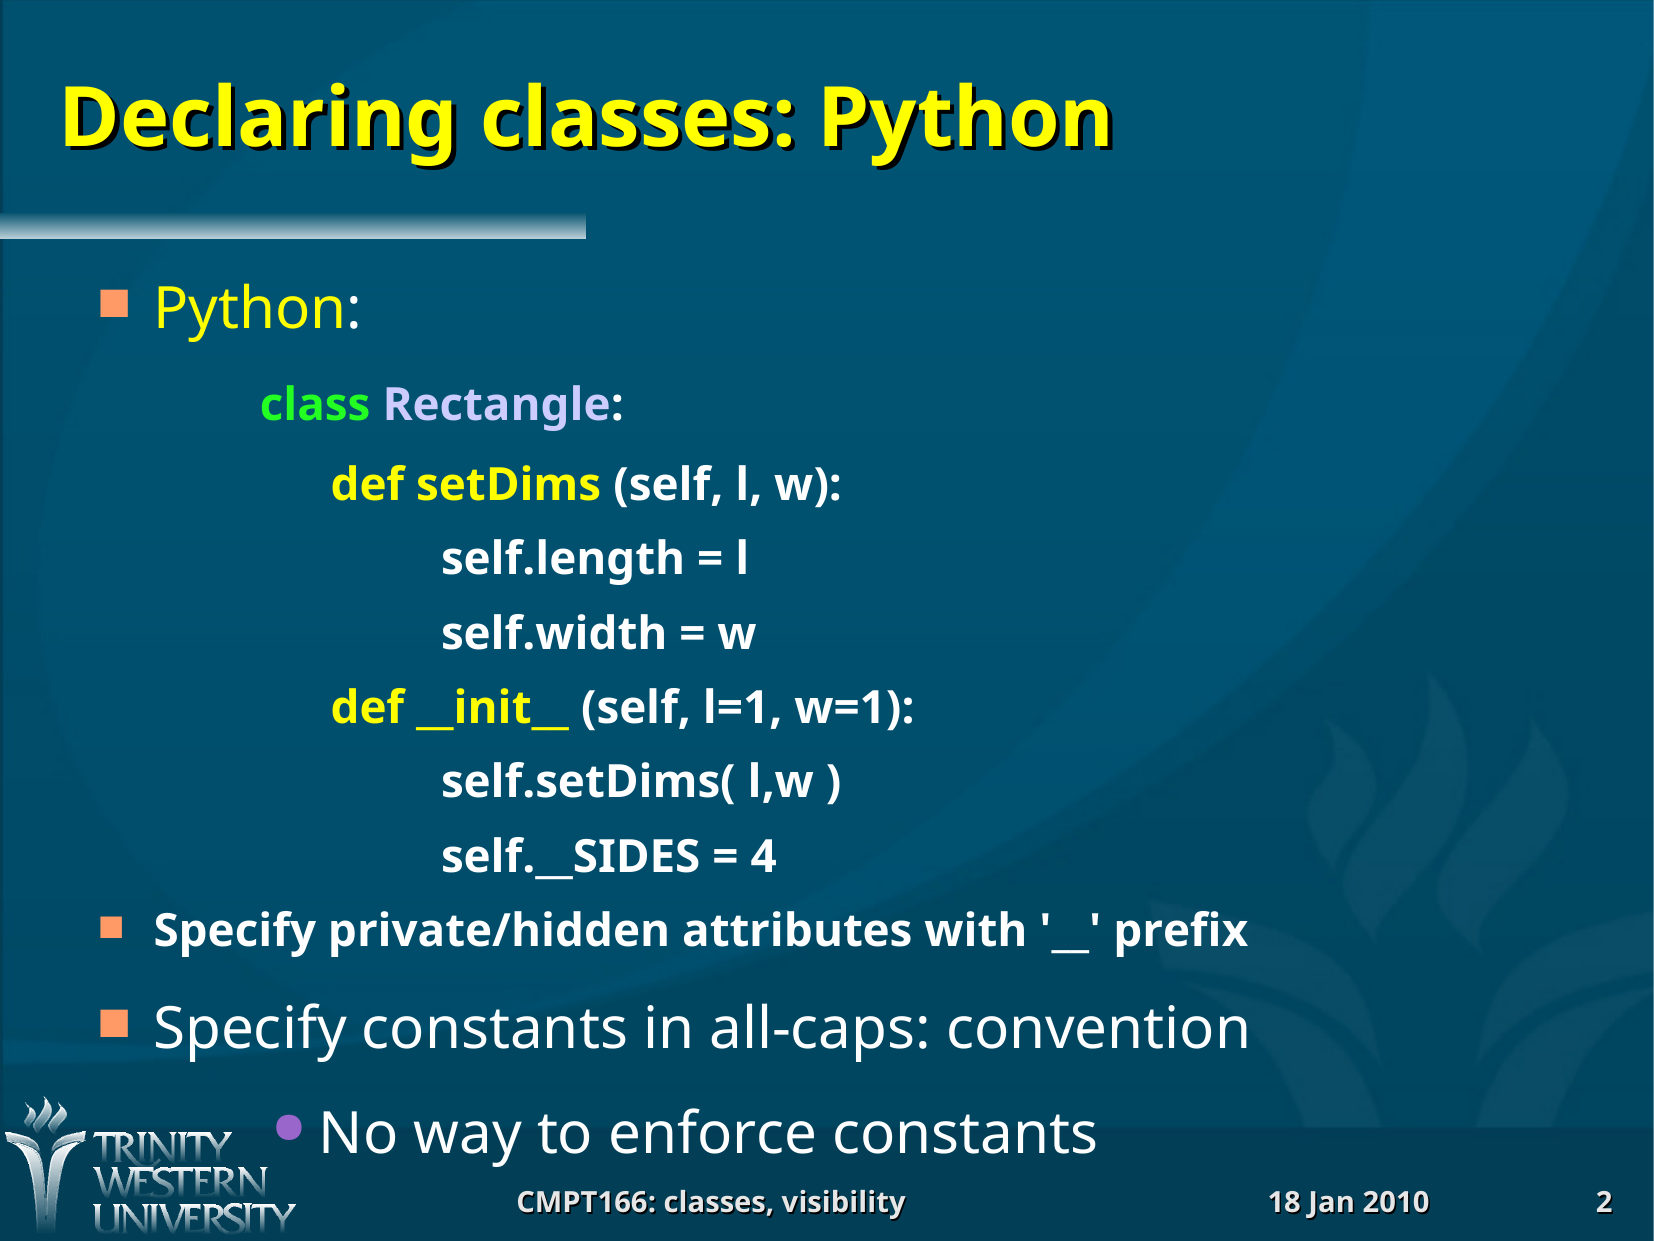

# Declaring classes: Python
Python:
class Rectangle:
def setDims (self, l, w):
	self.length = l
	self.width = w
def __init__ (self, l=1, w=1):
	self.setDims( l,w )
	self.__SIDES = 4
Specify private/hidden attributes with '__' prefix
Specify constants in all-caps: convention
No way to enforce constants
CMPT166: classes, visibility
18 Jan 2010
2